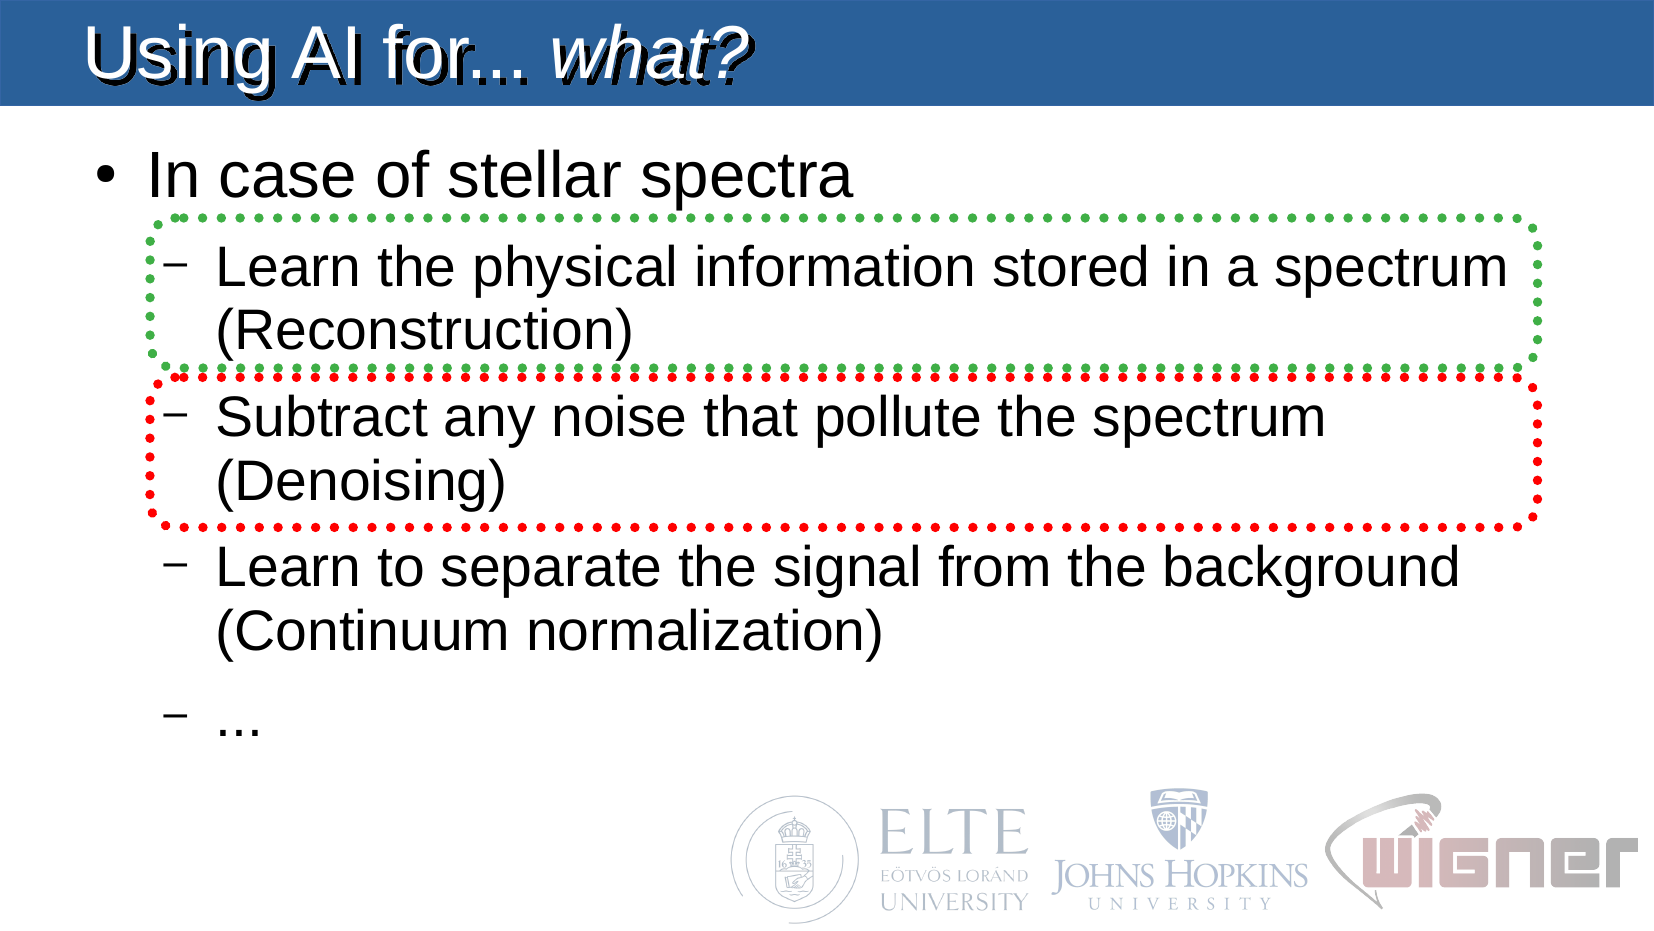

# Using AI for... what?
In case of stellar spectra
Learn the physical information stored in a spectrum (Reconstruction)
Subtract any noise that pollute the spectrum (Denoising)
Learn to separate the signal from the background (Continuum normalization)
...